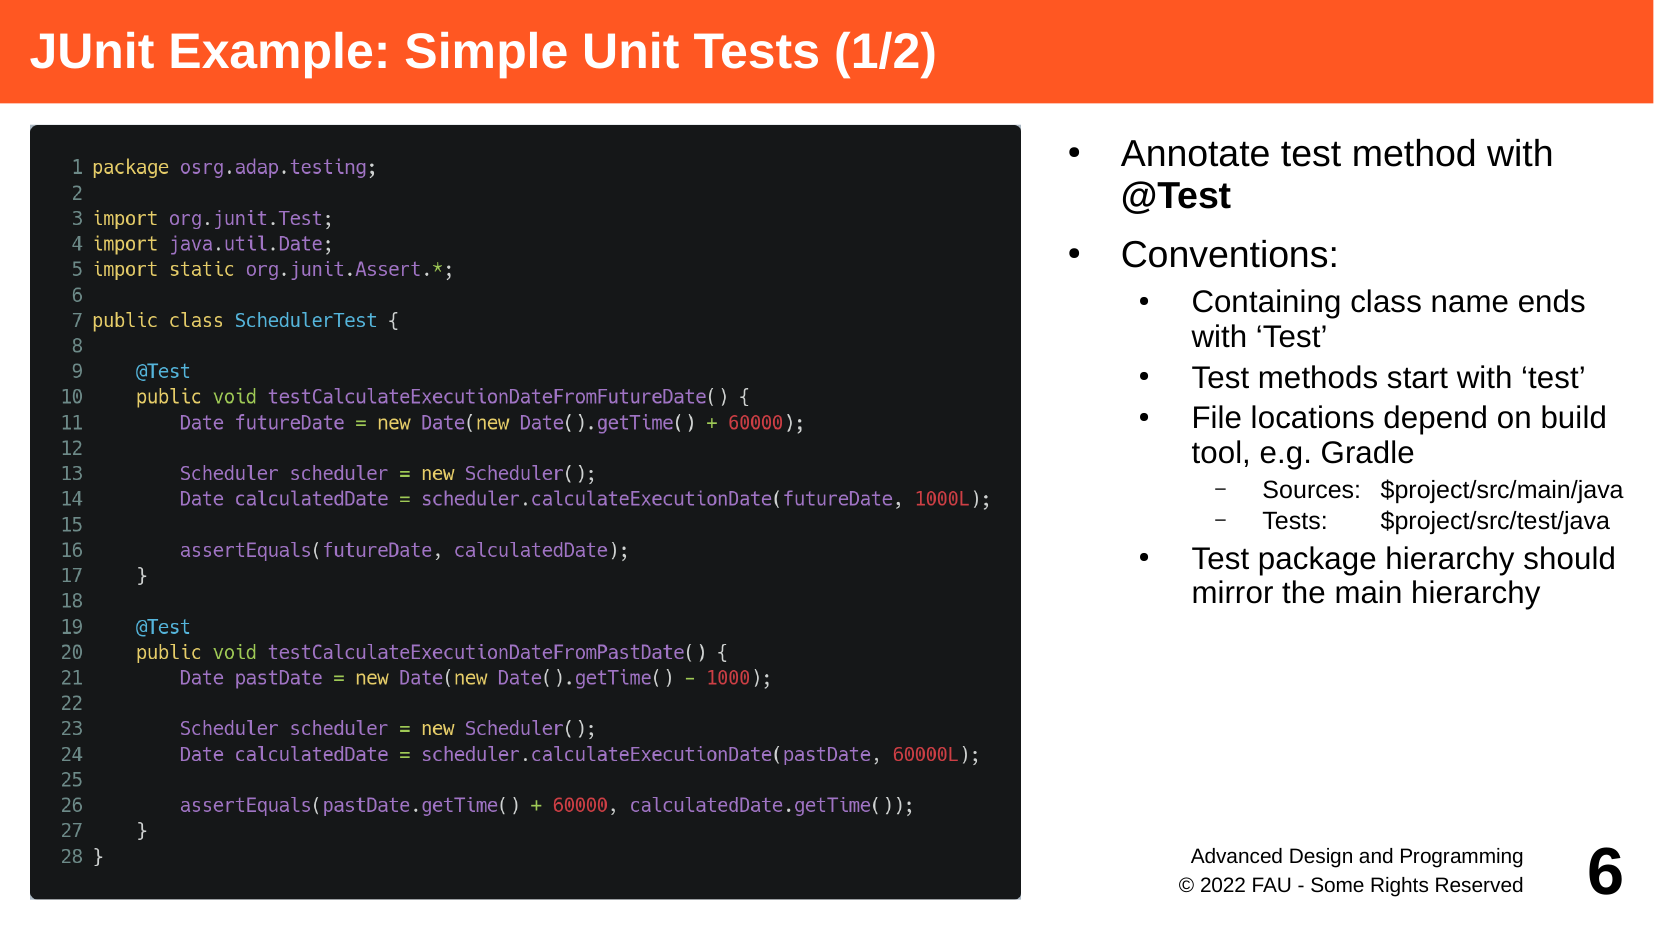

# JUnit Example: Simple Unit Tests (1/2)
Annotate test method with @Test
Conventions:
Containing class name ends with ‘Test’
Test methods start with ‘test’
File locations depend on build tool, e.g. Gradle
Sources: 	$project/src/main/java
Tests:	$project/src/test/java
Test package hierarchy should mirror the main hierarchy
Advanced Design and Programming
6
© 2022 FAU - Some Rights Reserved